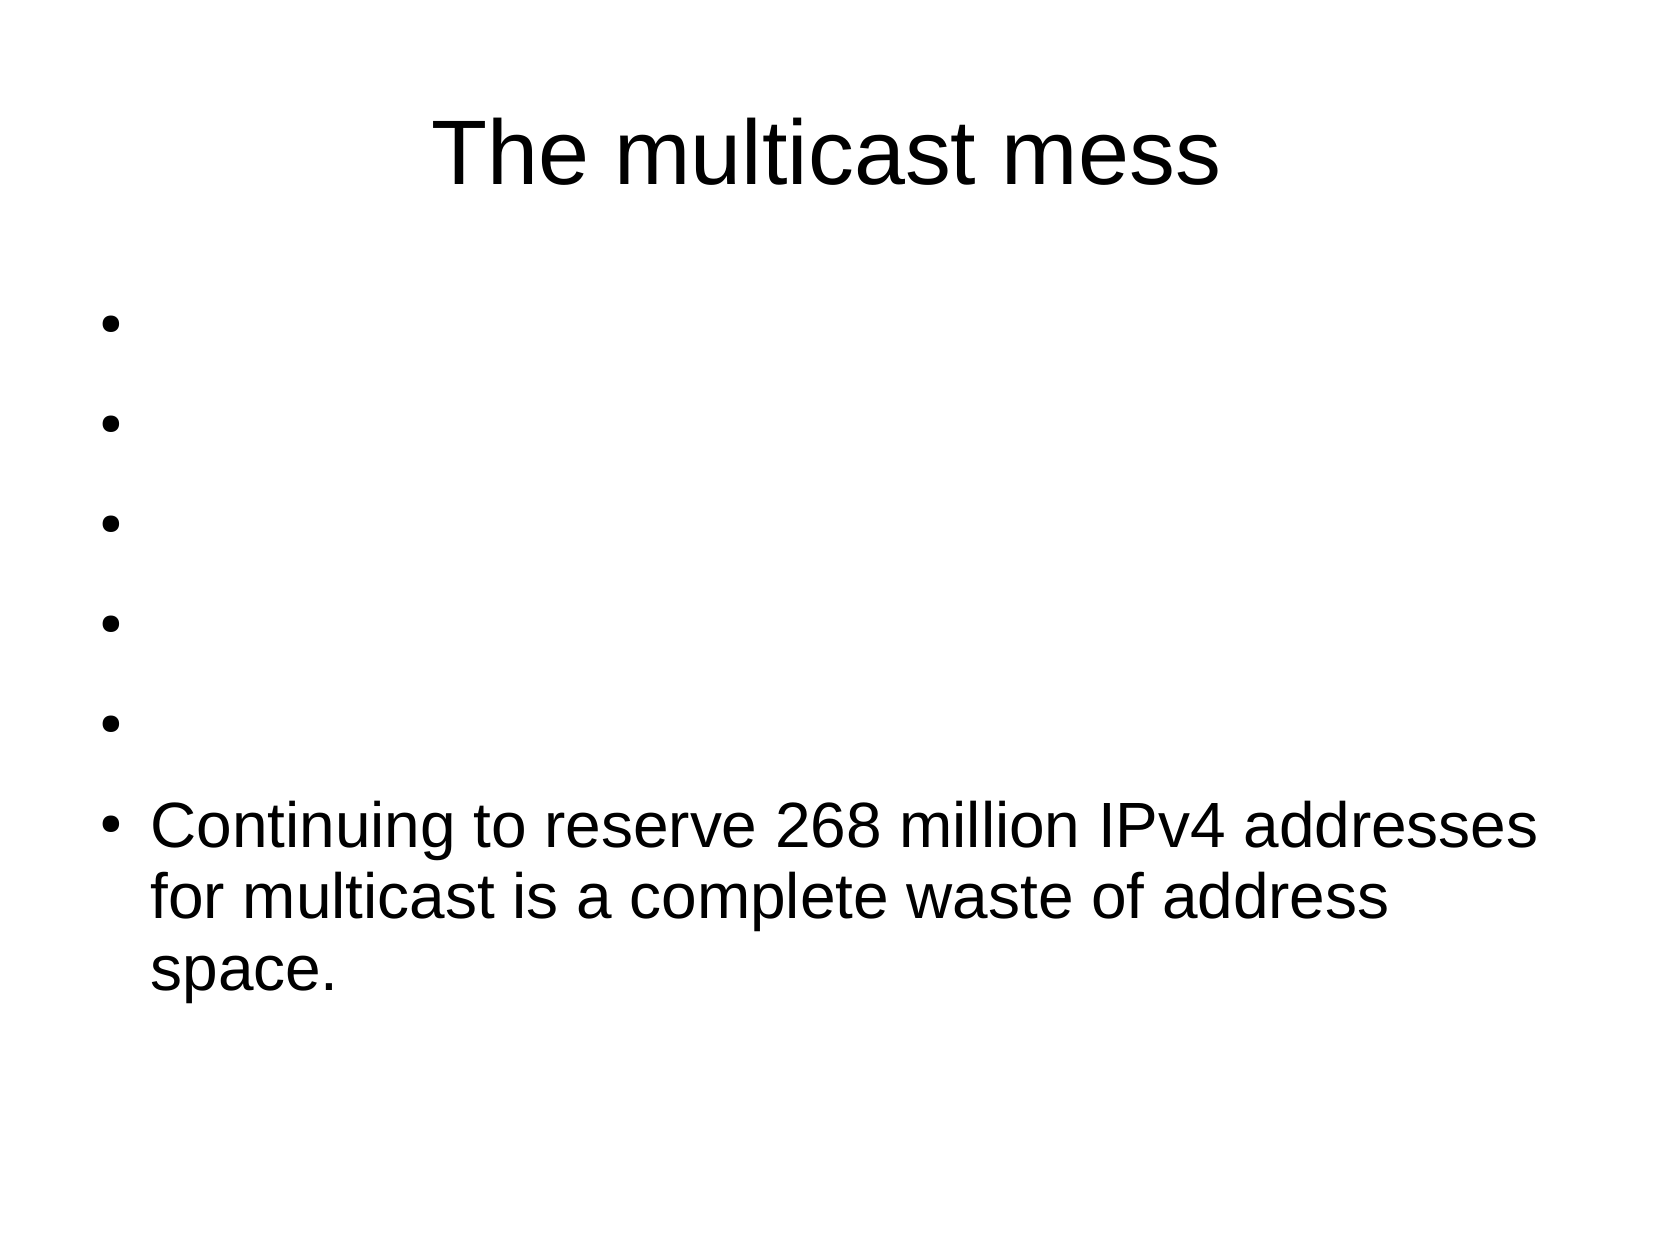

# The multicast mess
Continuing to reserve 268 million IPv4 addresses for multicast is a complete waste of address space.